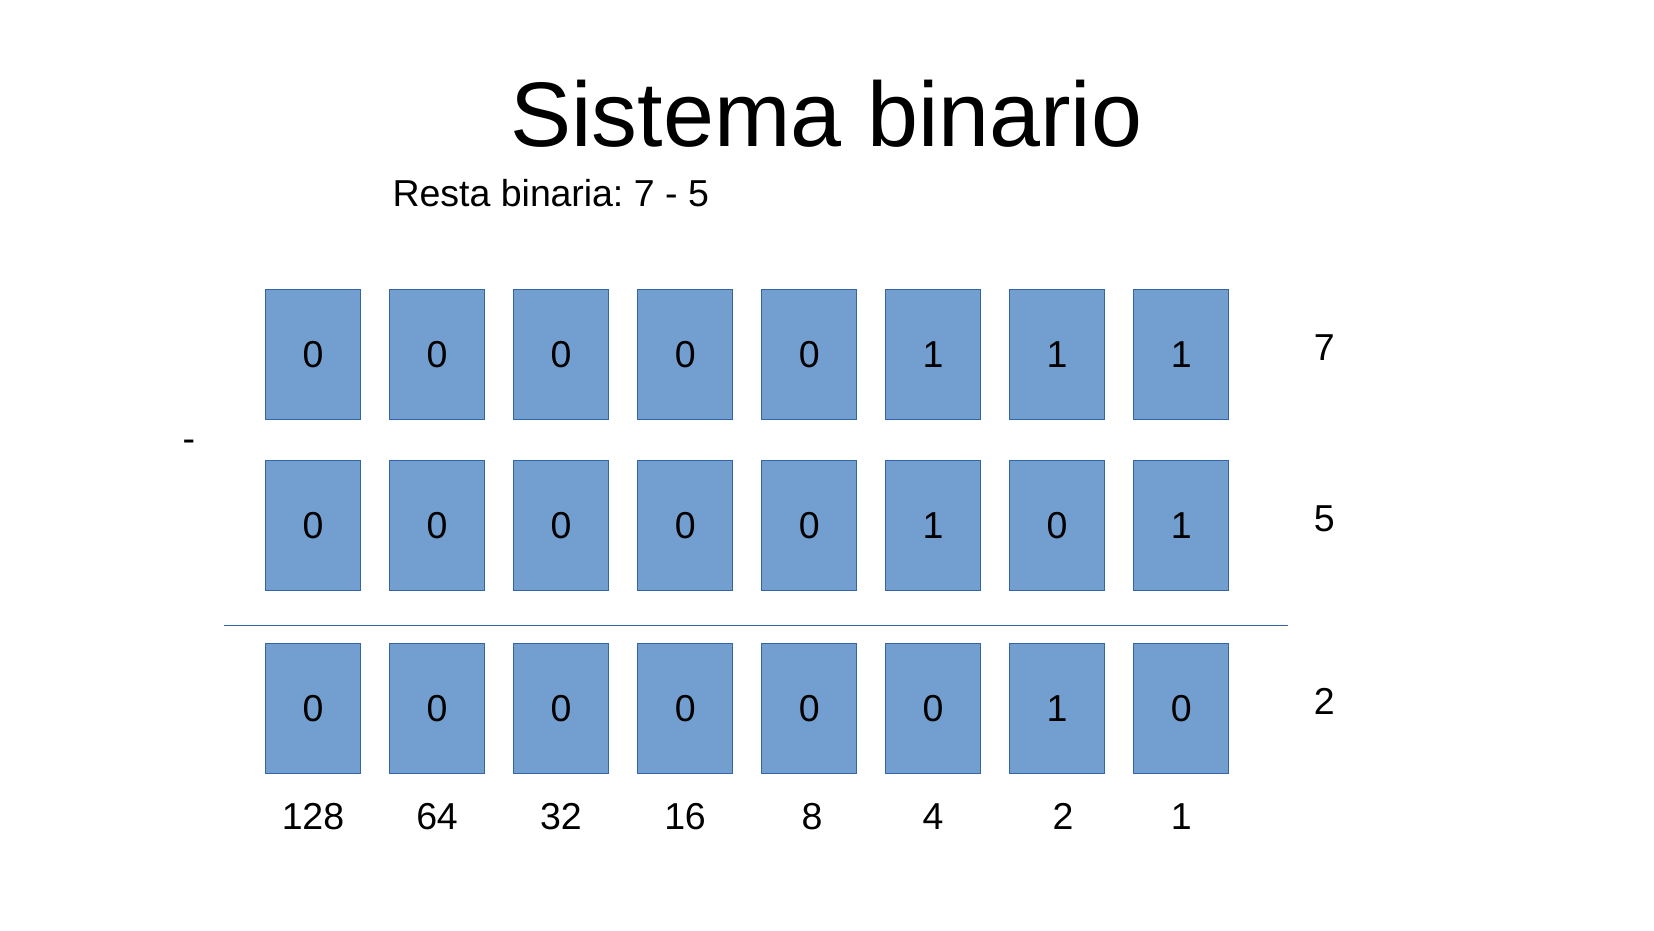

# Sistema binario
Resta binaria: 7 - 5
0
0
0
0
0
1
1
1
7
-
0
0
0
0
0
1
0
1
5
0
0
0
0
0
0
1
0
2
128
64
32
16
8
4
2
1